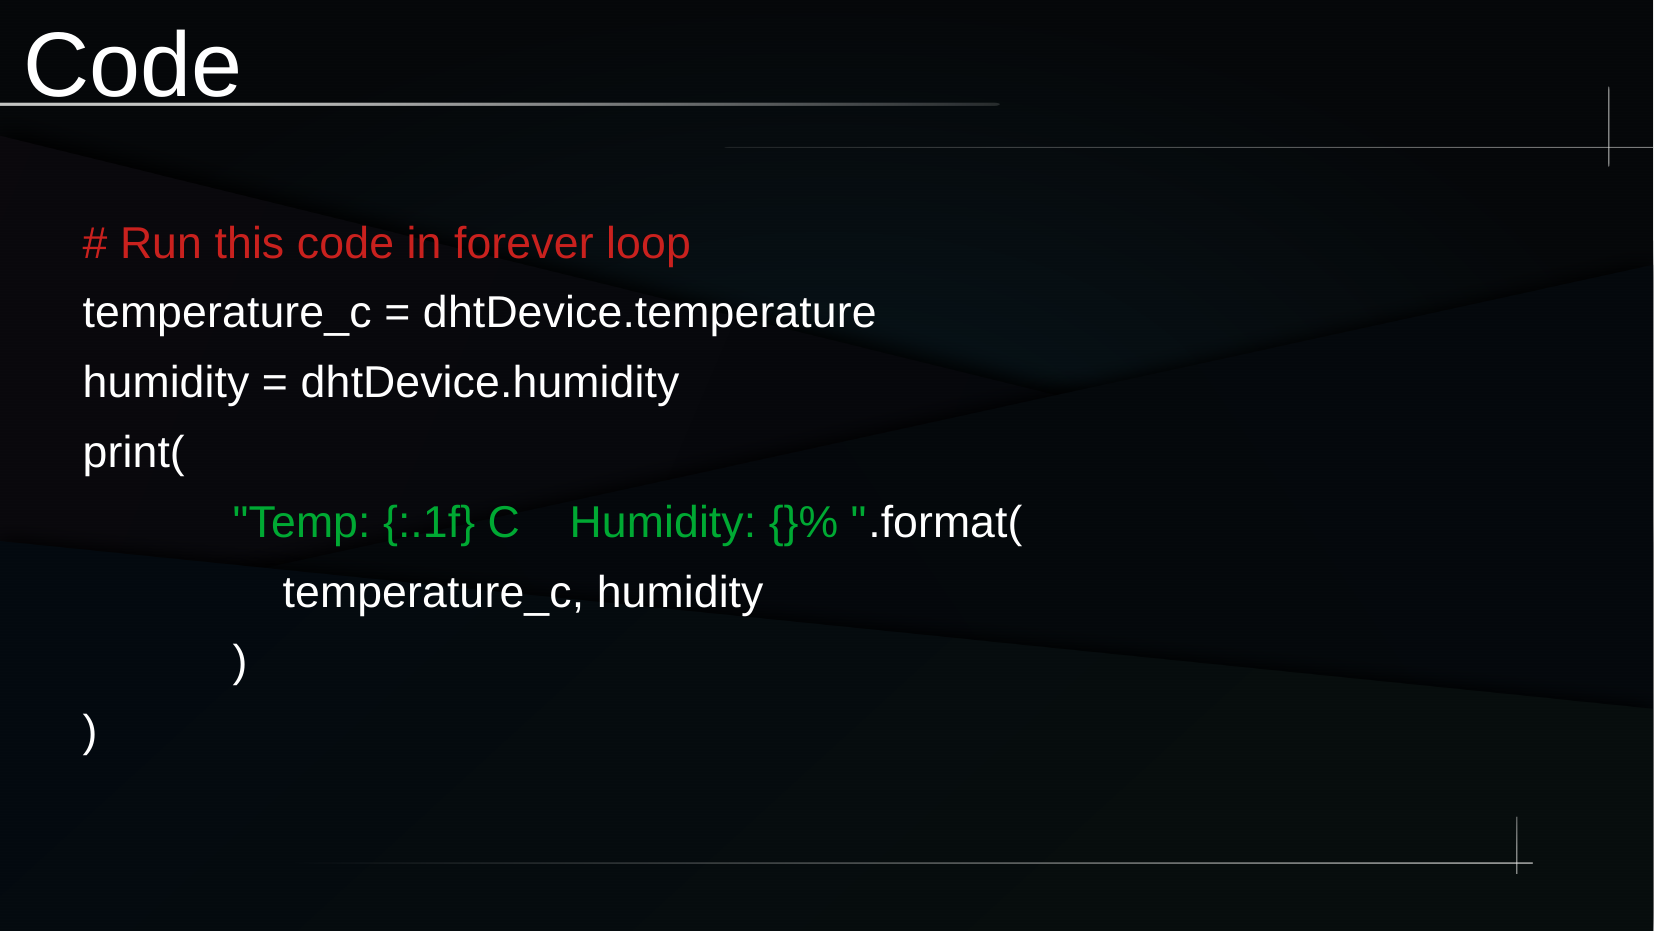

# Code
# Run this code in forever loop
temperature_c = dhtDevice.temperature
humidity = dhtDevice.humidity
print(
 "Temp: {:.1f} C Humidity: {}% ".format(
 temperature_c, humidity
 )
)